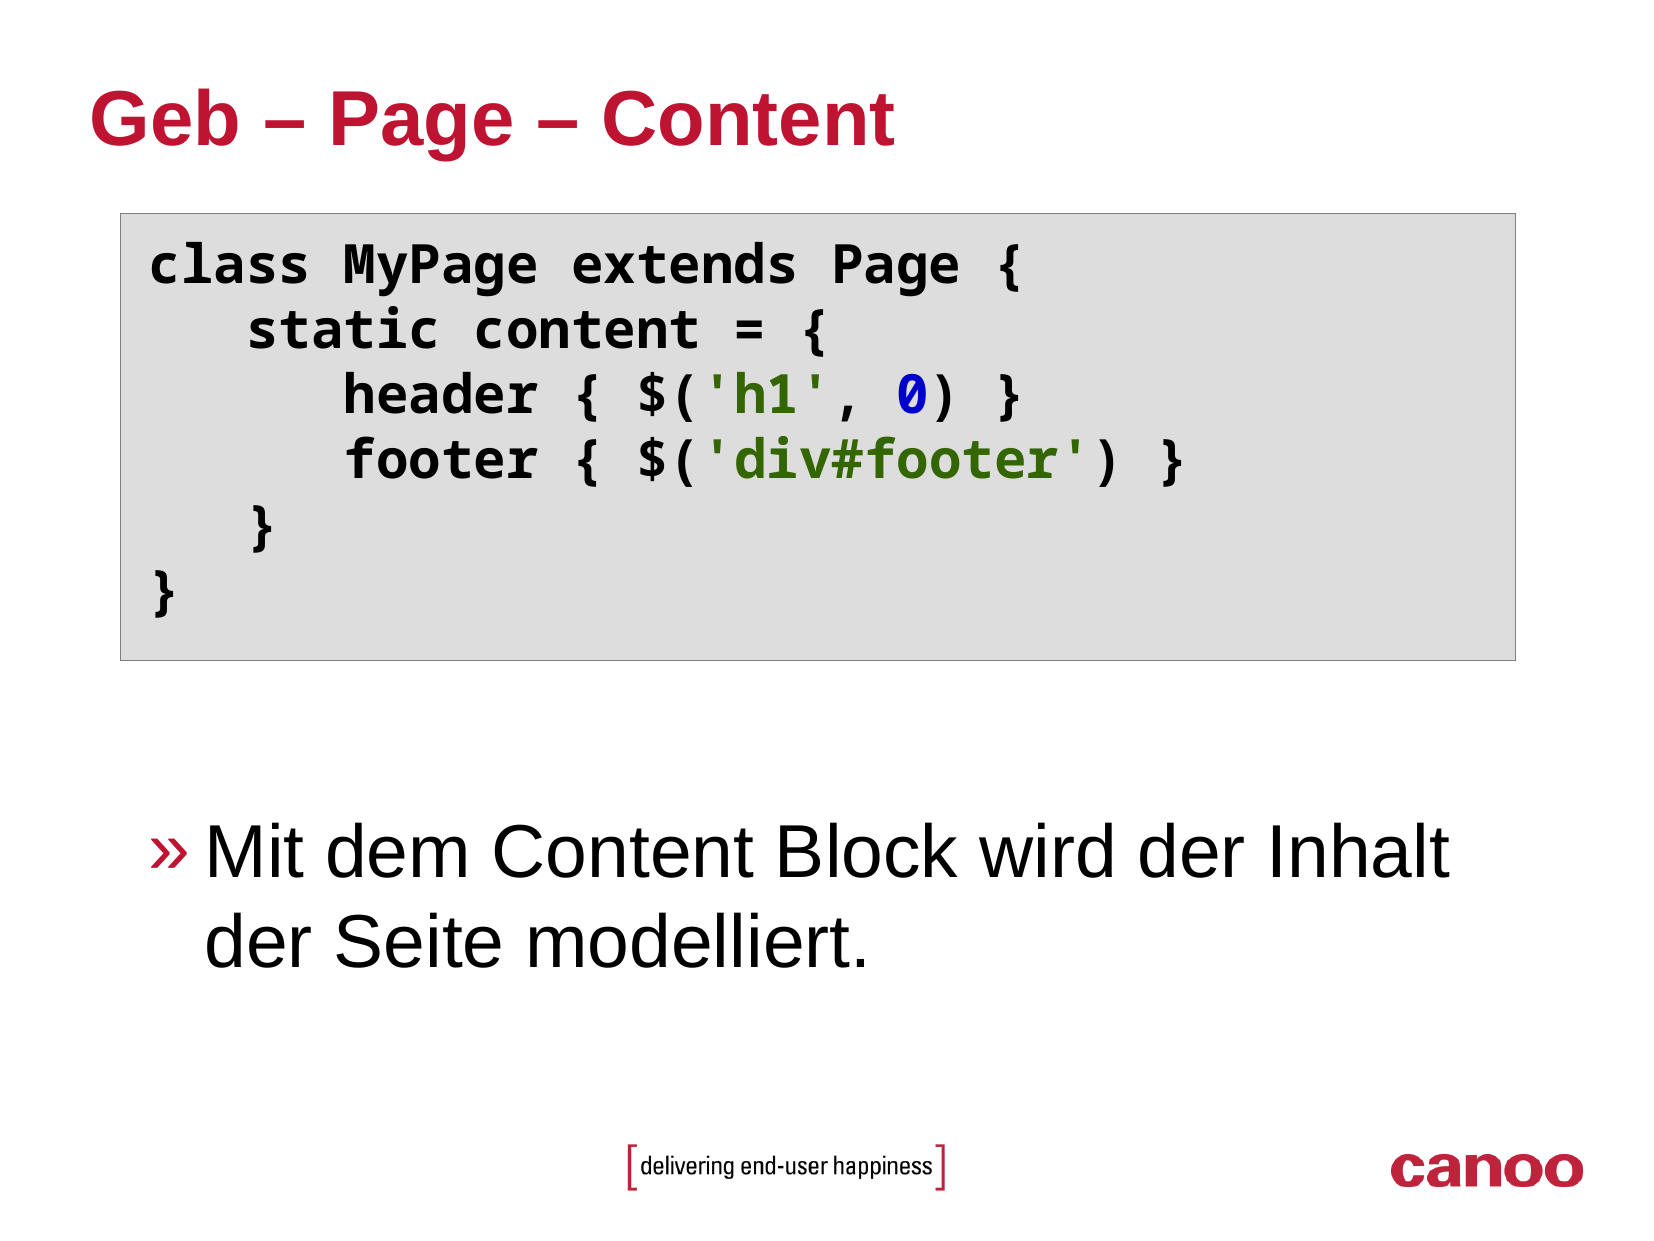

# Geb – Page – Content
class MyPage extends Page {
 static content = {
 header { $('h1', 0) }
 footer { $('div#footer') }
 }
}
Mit dem Content Block wird der Inhalt
der Seite modelliert.